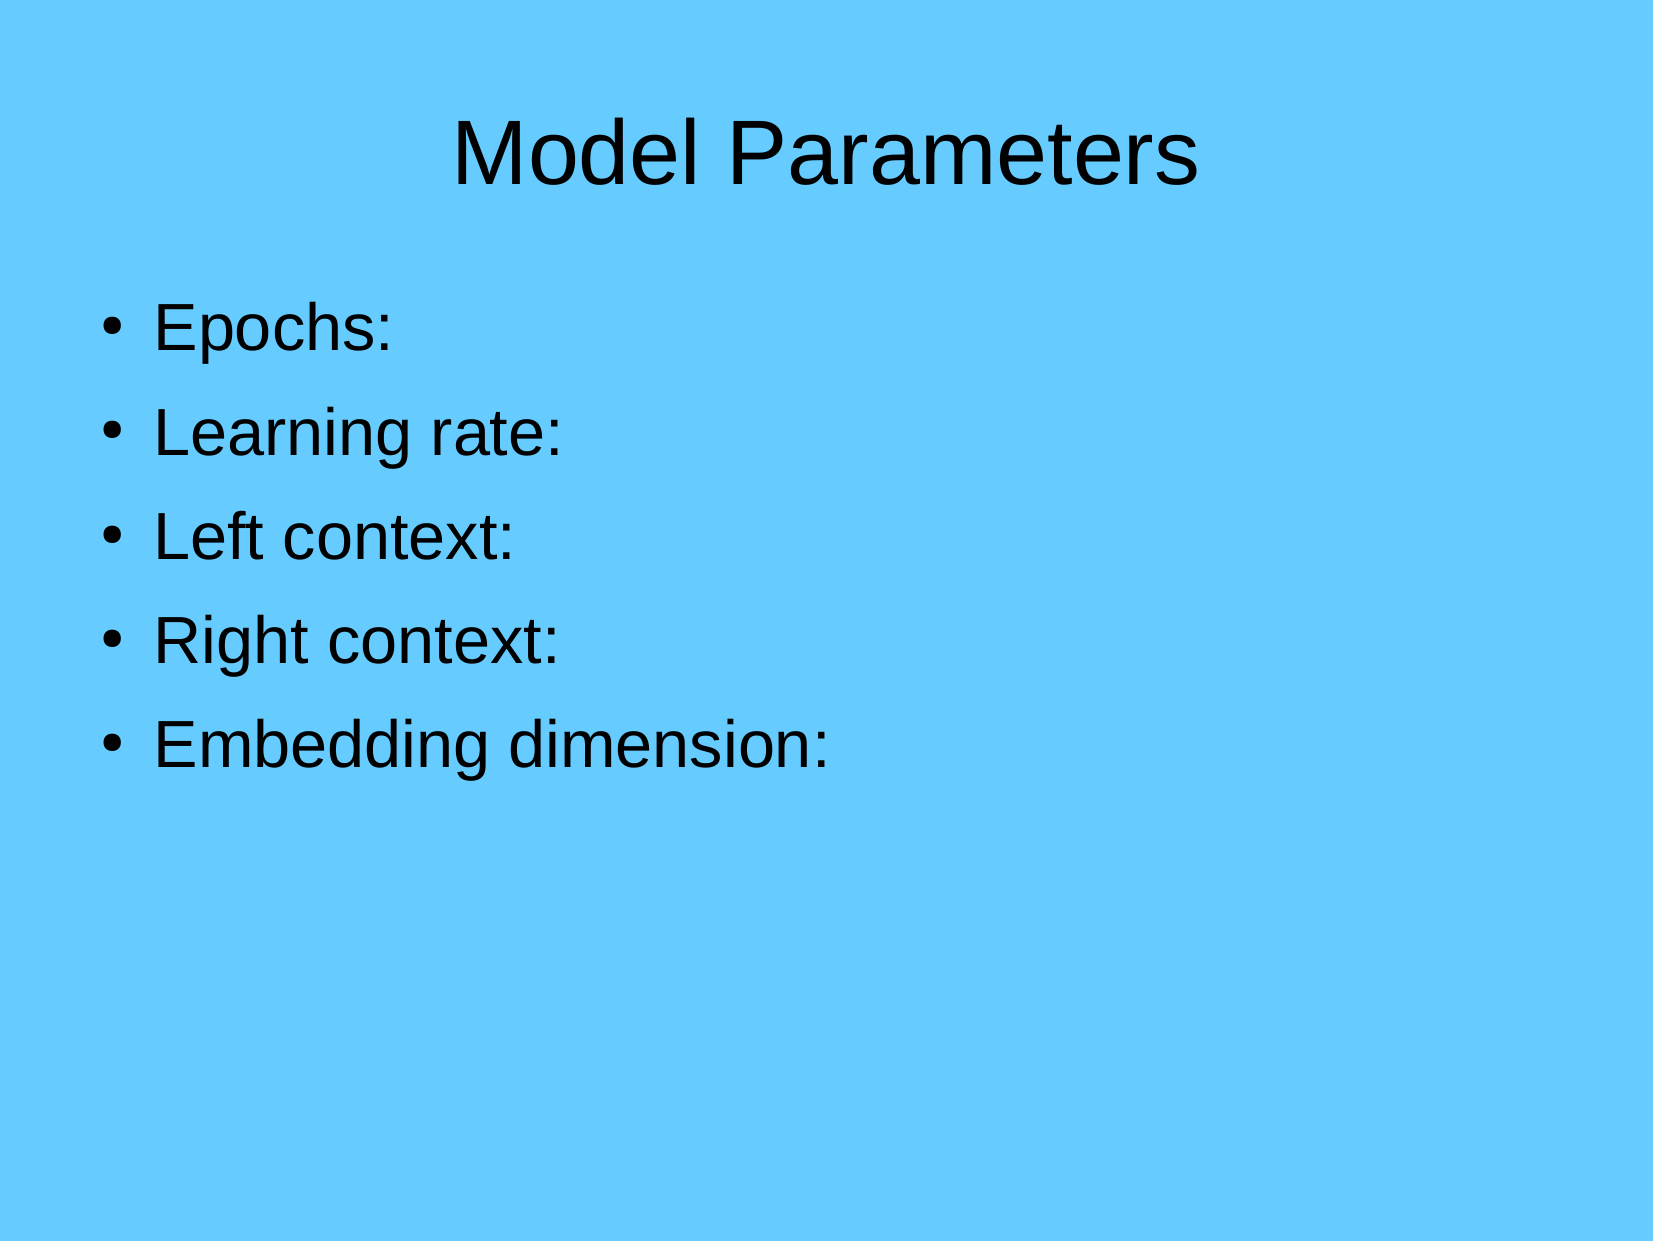

# Model Parameters
Epochs:
Learning rate:
Left context:
Right context:
Embedding dimension: